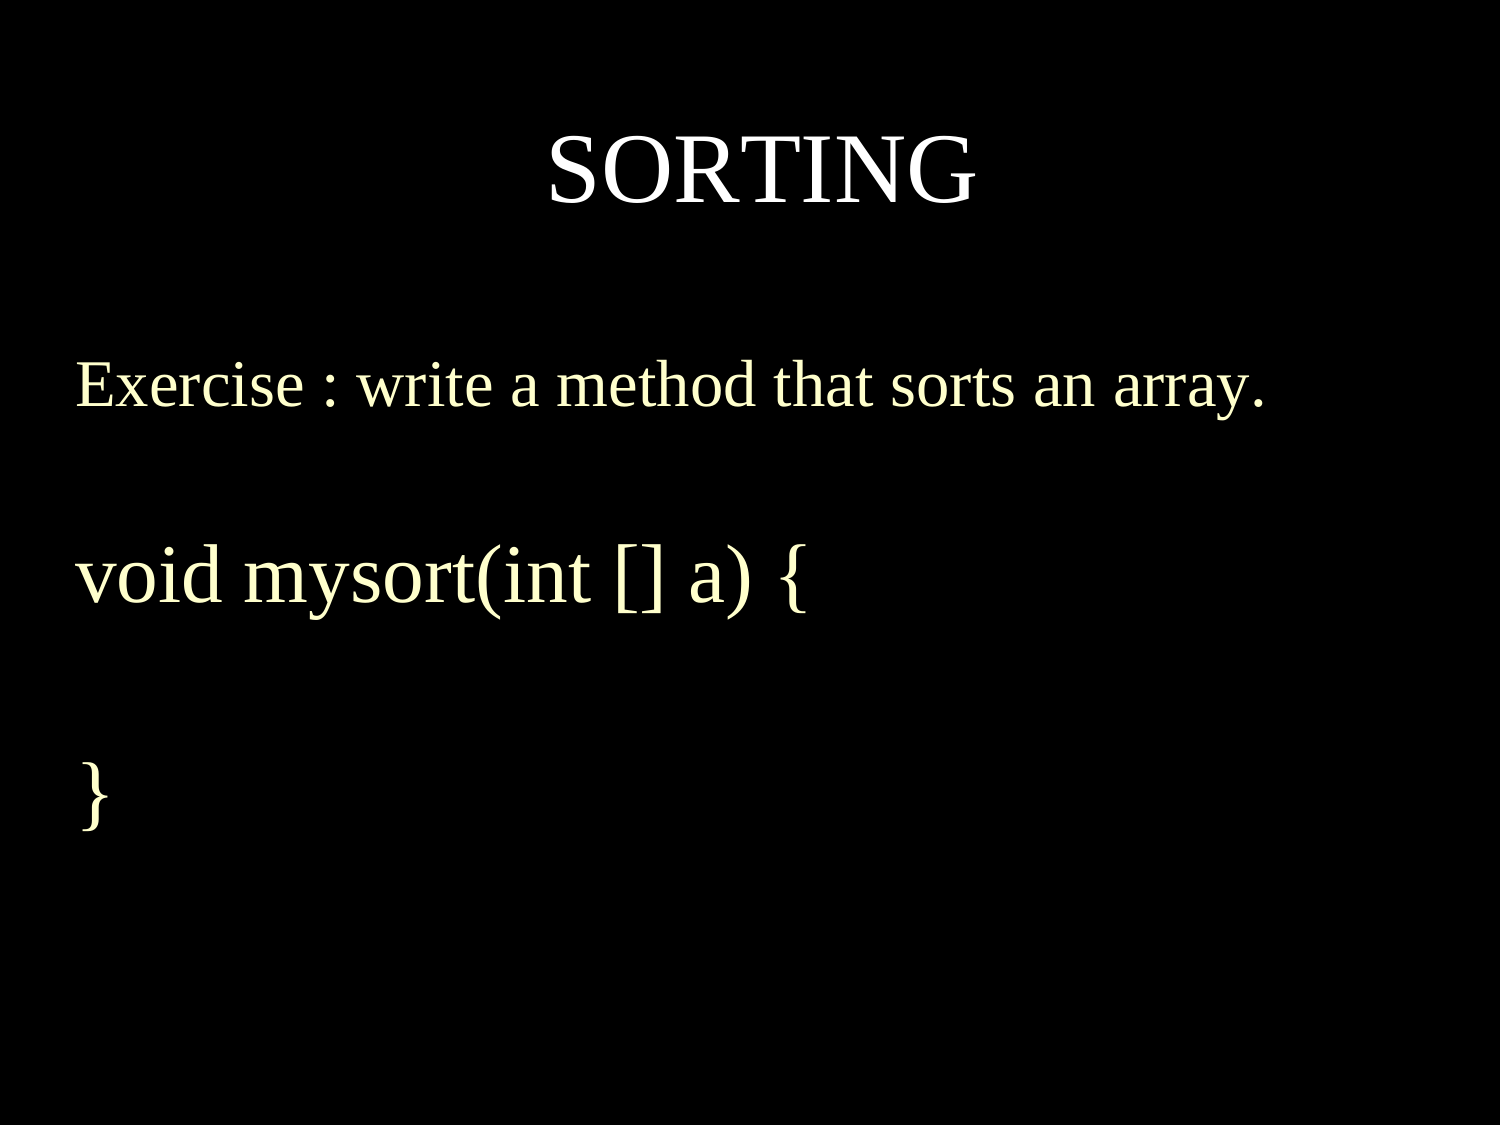

# SORTING
Exercise : write a method that sorts an array.
void mysort(int [] a) {
}